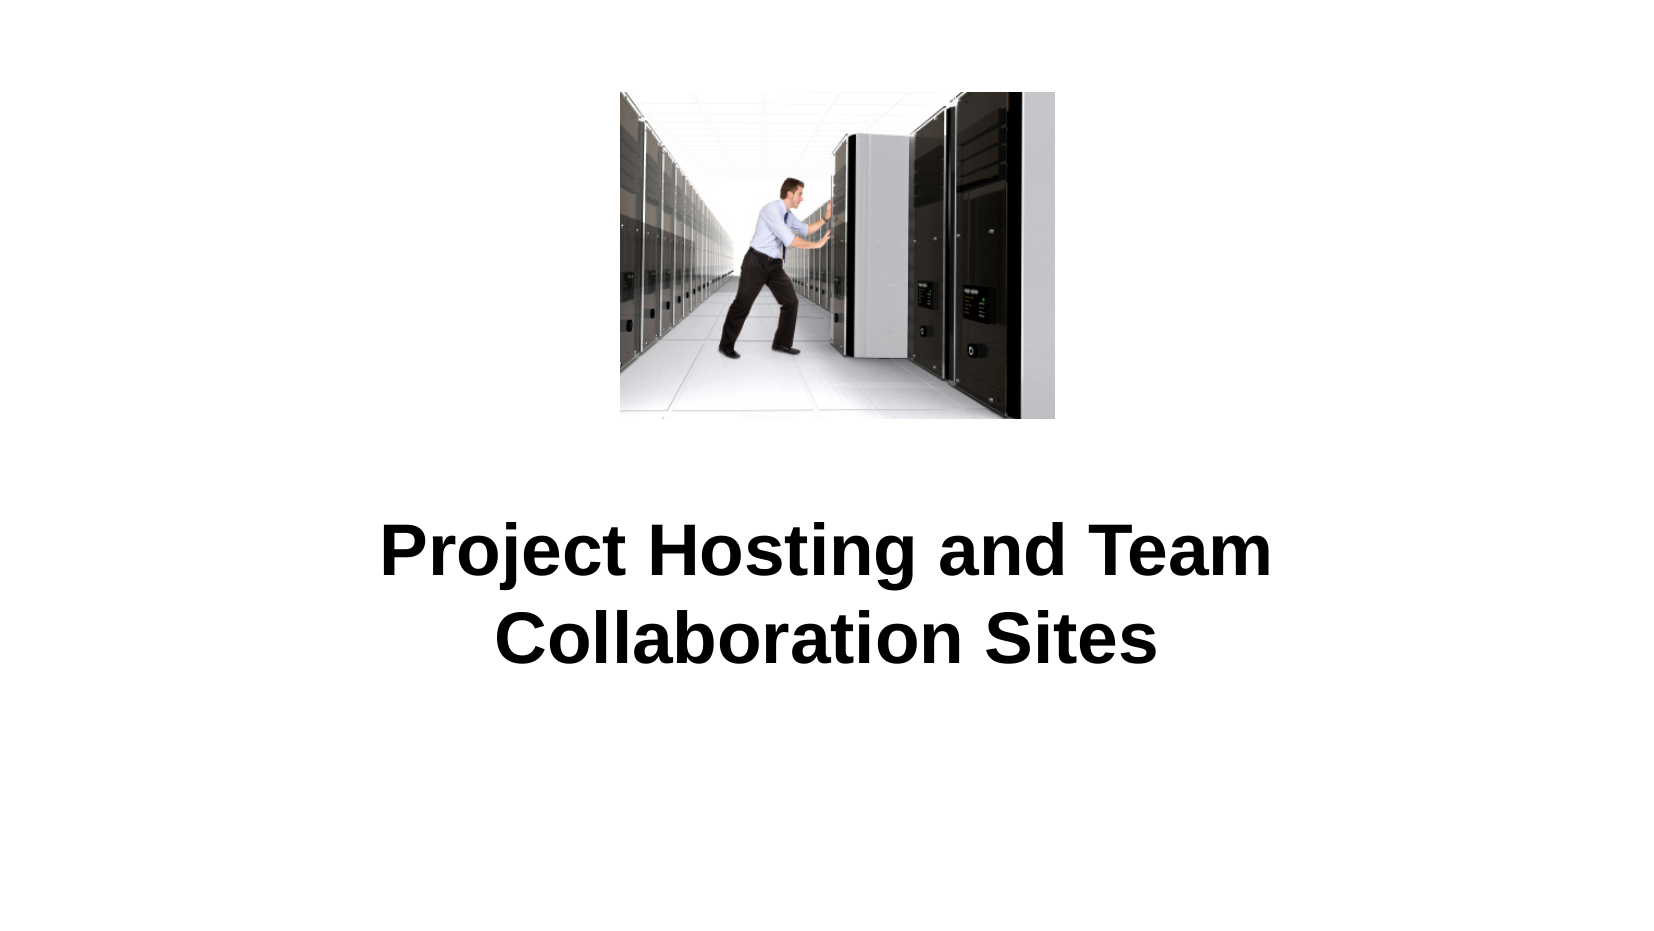

# Project Hosting and Team Collaboration Sites